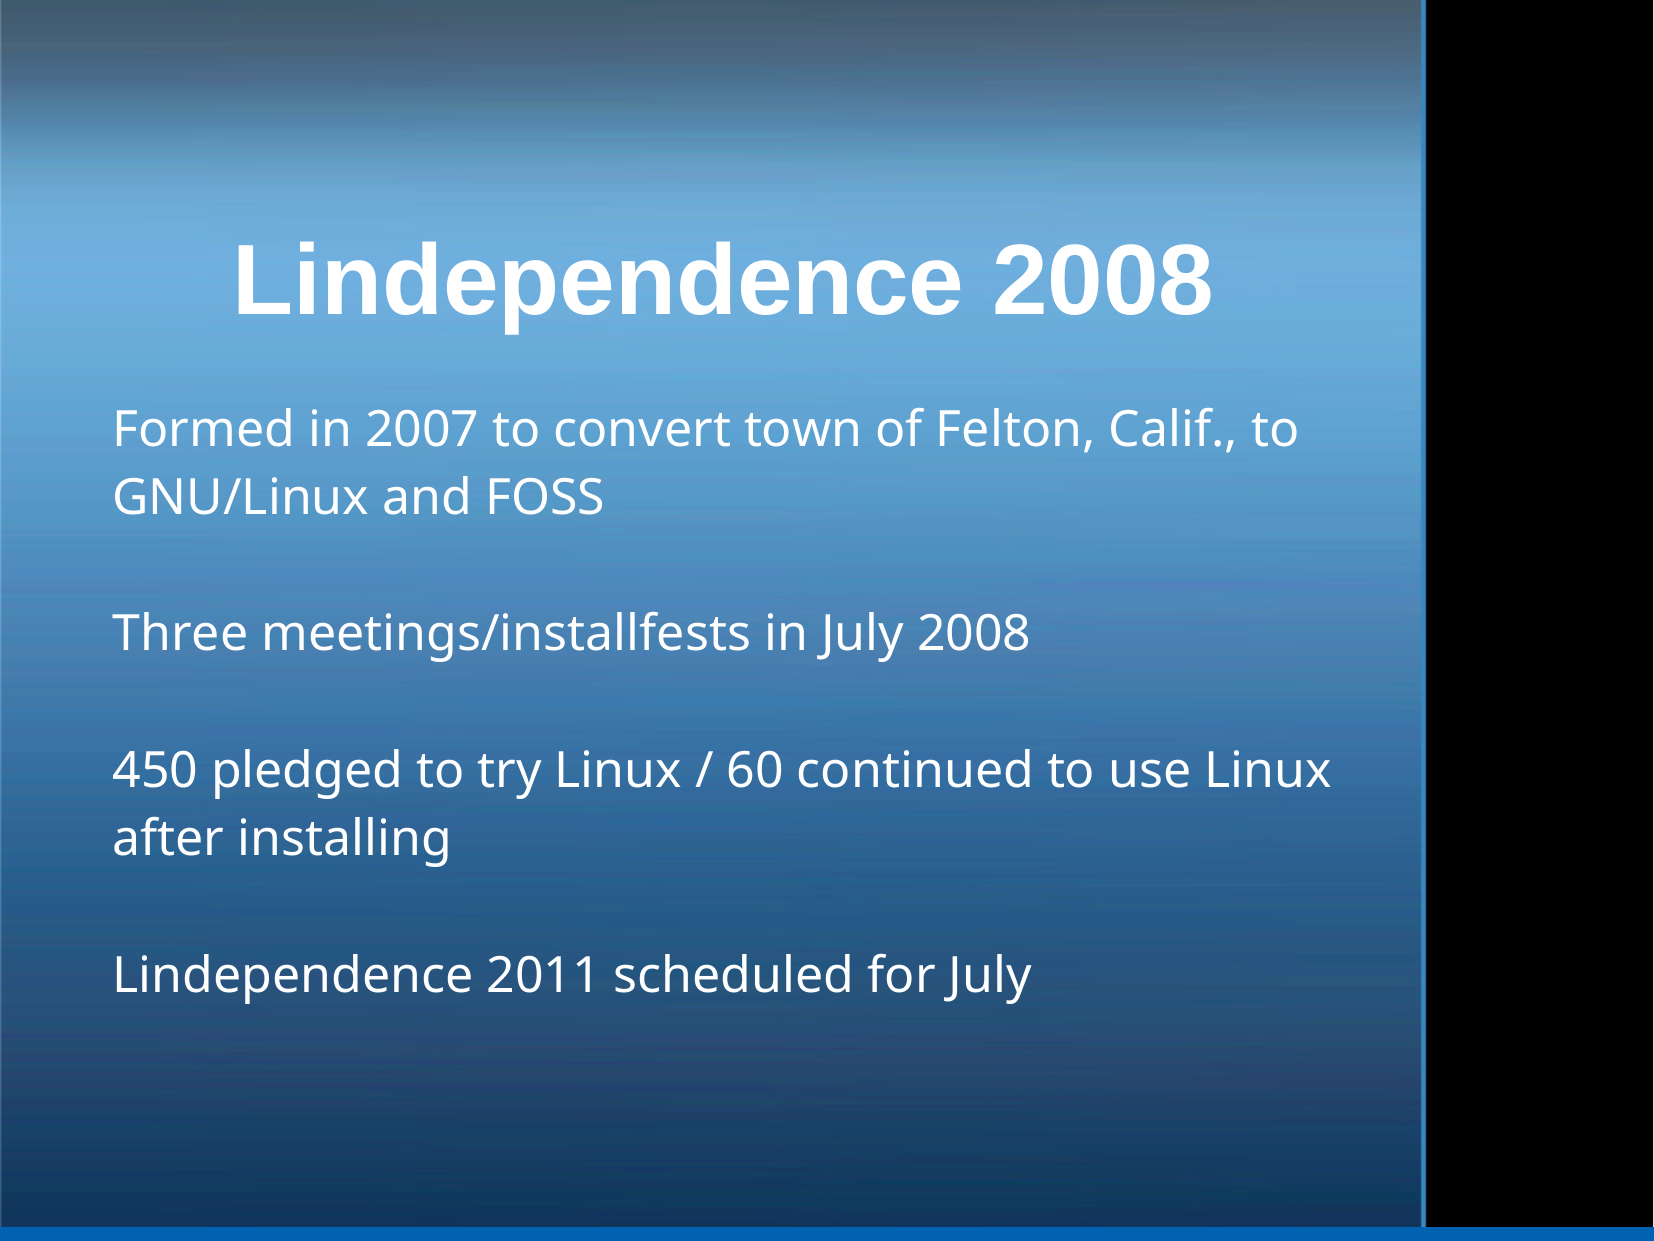

# Lindependence 2008
Formed in 2007 to convert town of Felton, Calif., to GNU/Linux and FOSS
Three meetings/installfests in July 2008
450 pledged to try Linux / 60 continued to use Linux after installing
Lindependence 2011 scheduled for July